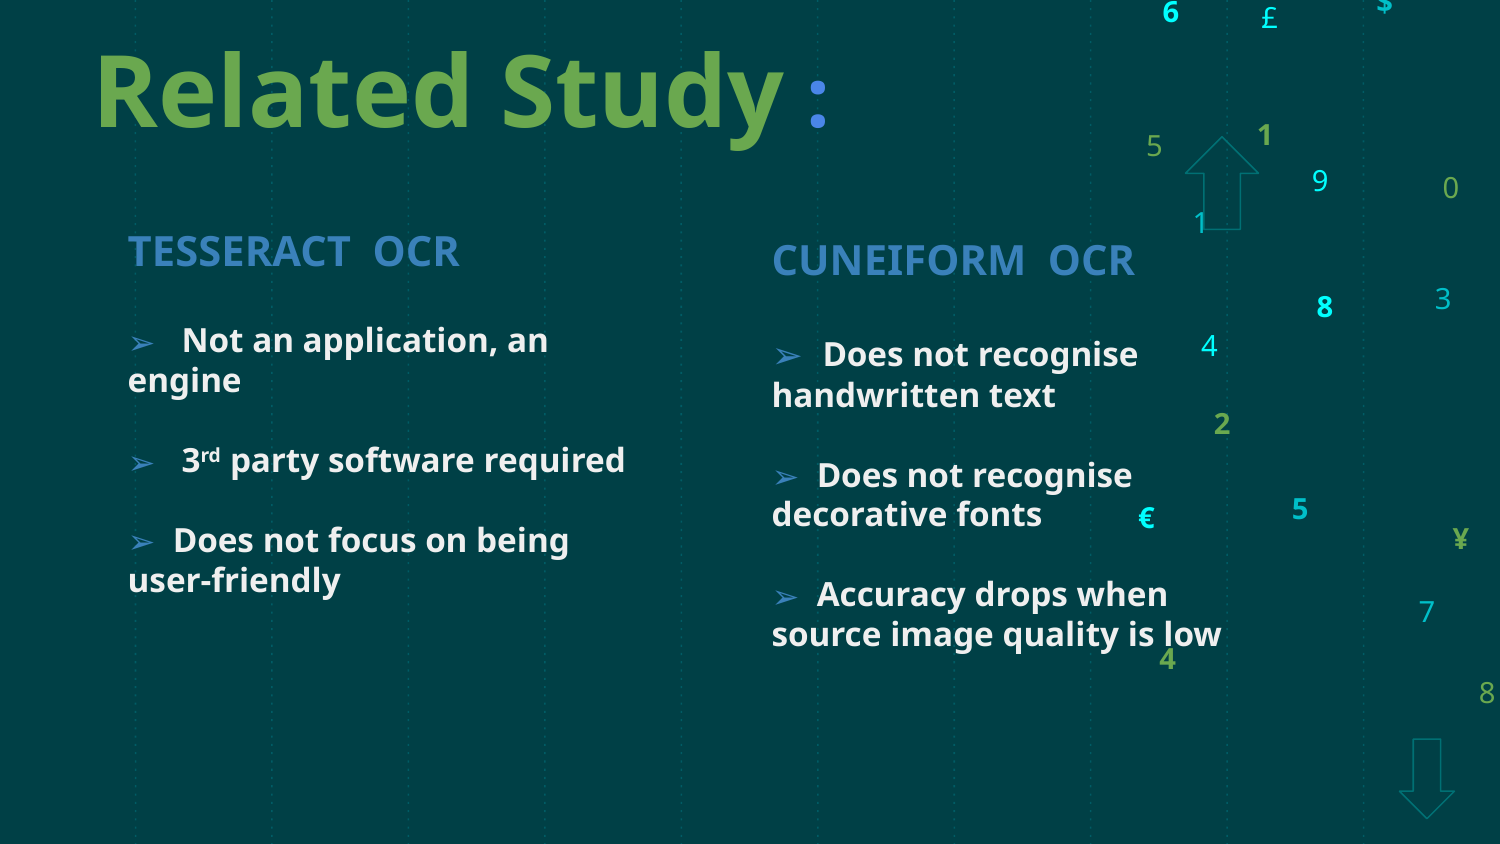

Related Study :
# TESSERACT OCR
 Not an application, an engine
 3rd party software required
 Does not focus on being user-friendly
CUNEIFORM OCR
 Does not recognise handwritten text
 Does not recognise decorative fonts
 Accuracy drops when source image quality is low